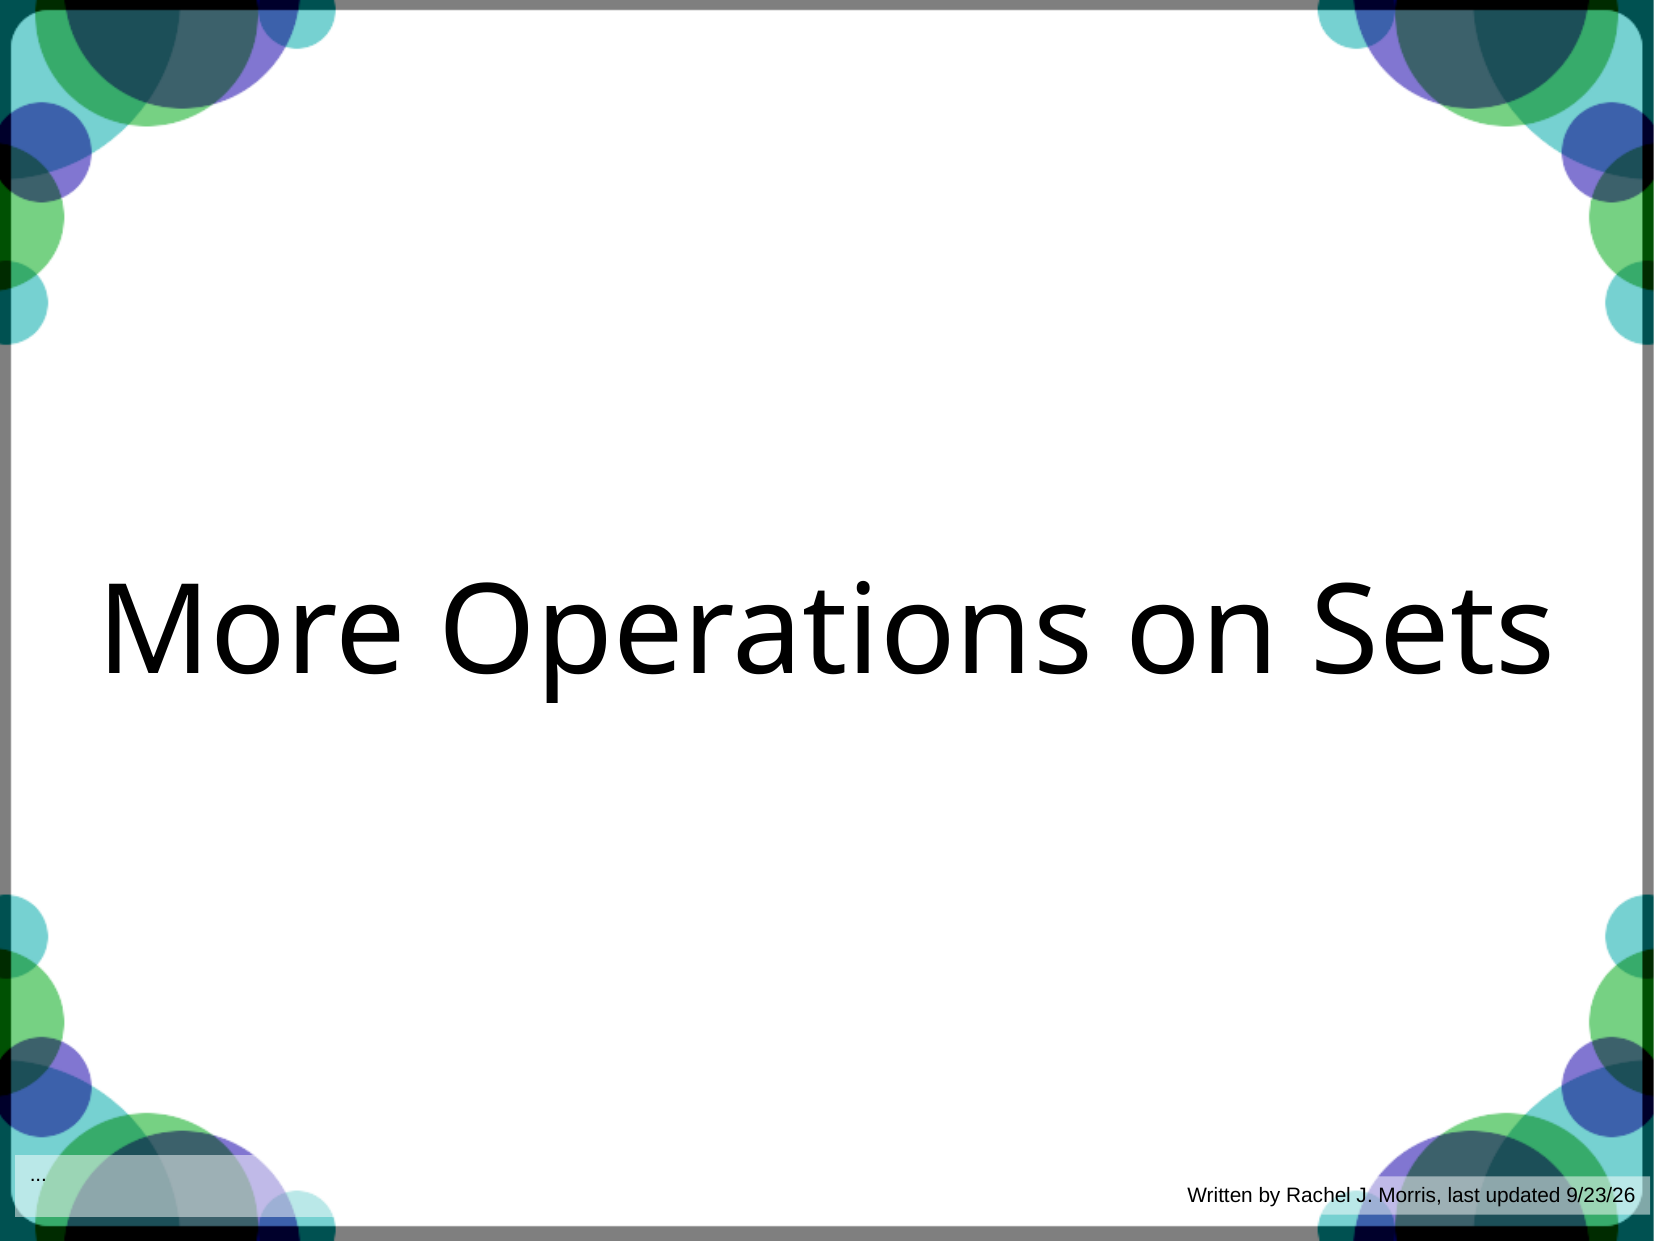

# More Operations on Sets
...
Written by Rachel J. Morris, last updated